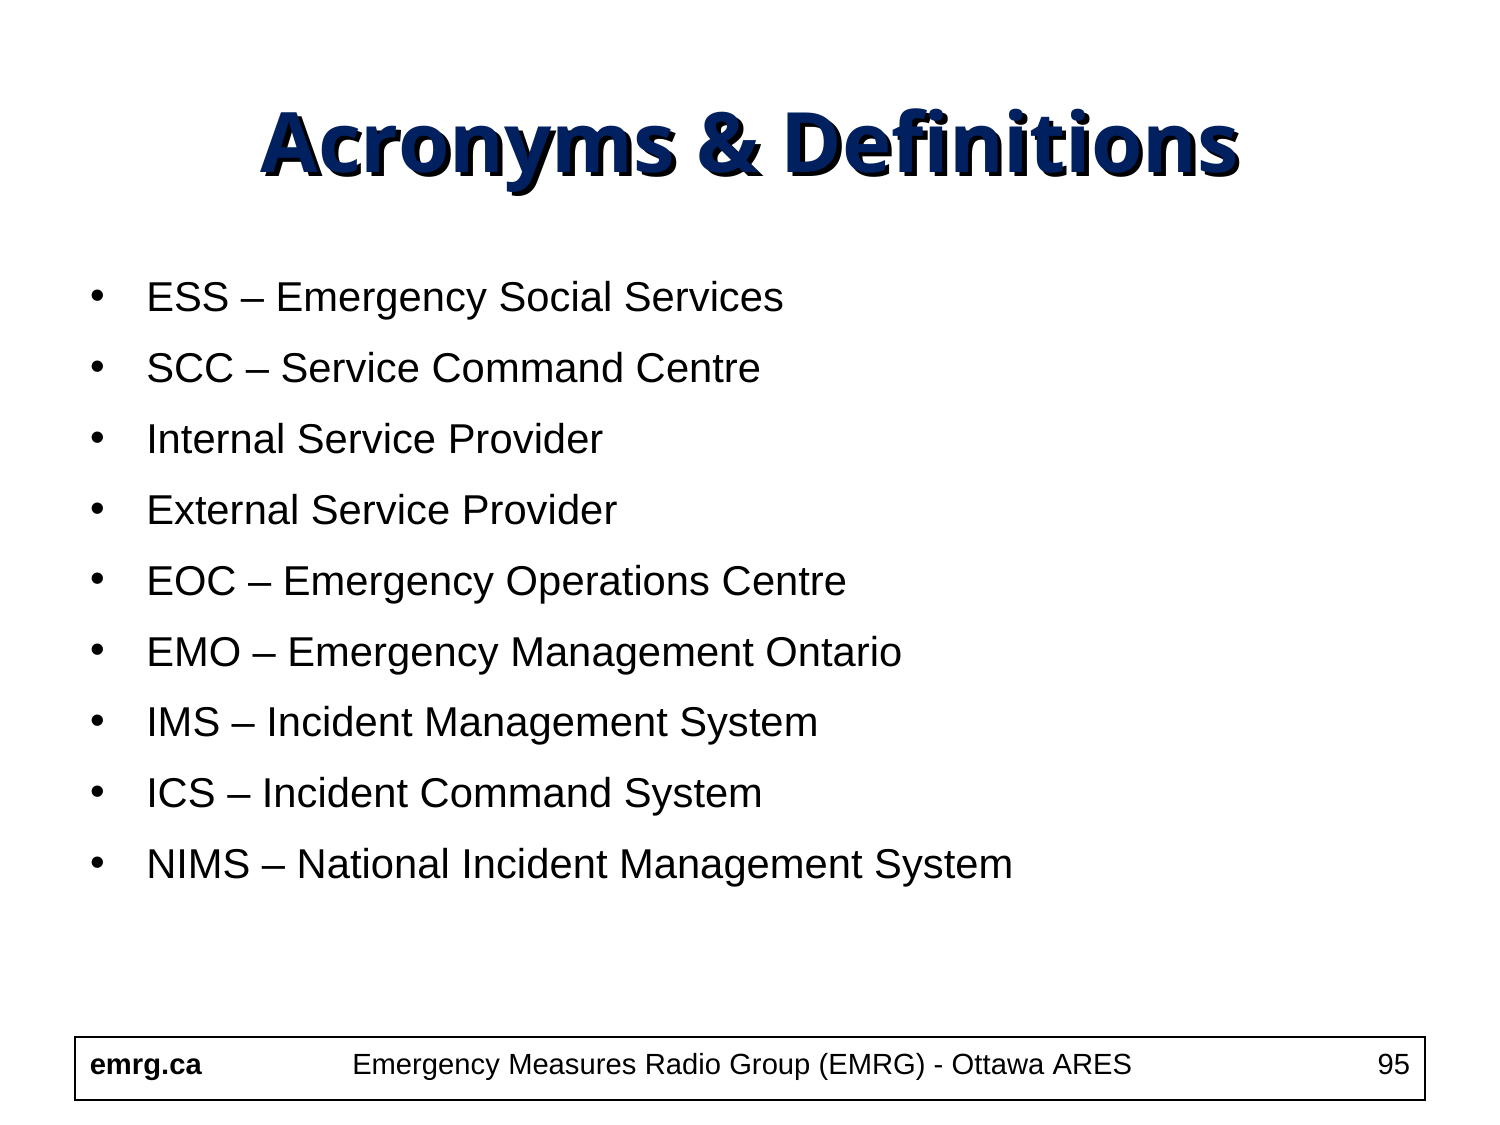

# Acronyms & Definitions
ESS – Emergency Social Services
SCC – Service Command Centre
Internal Service Provider
External Service Provider
EOC – Emergency Operations Centre
EMO – Emergency Management Ontario
IMS – Incident Management System
ICS – Incident Command System
NIMS – National Incident Management System
Emergency Measures Radio Group (EMRG) - Ottawa ARES